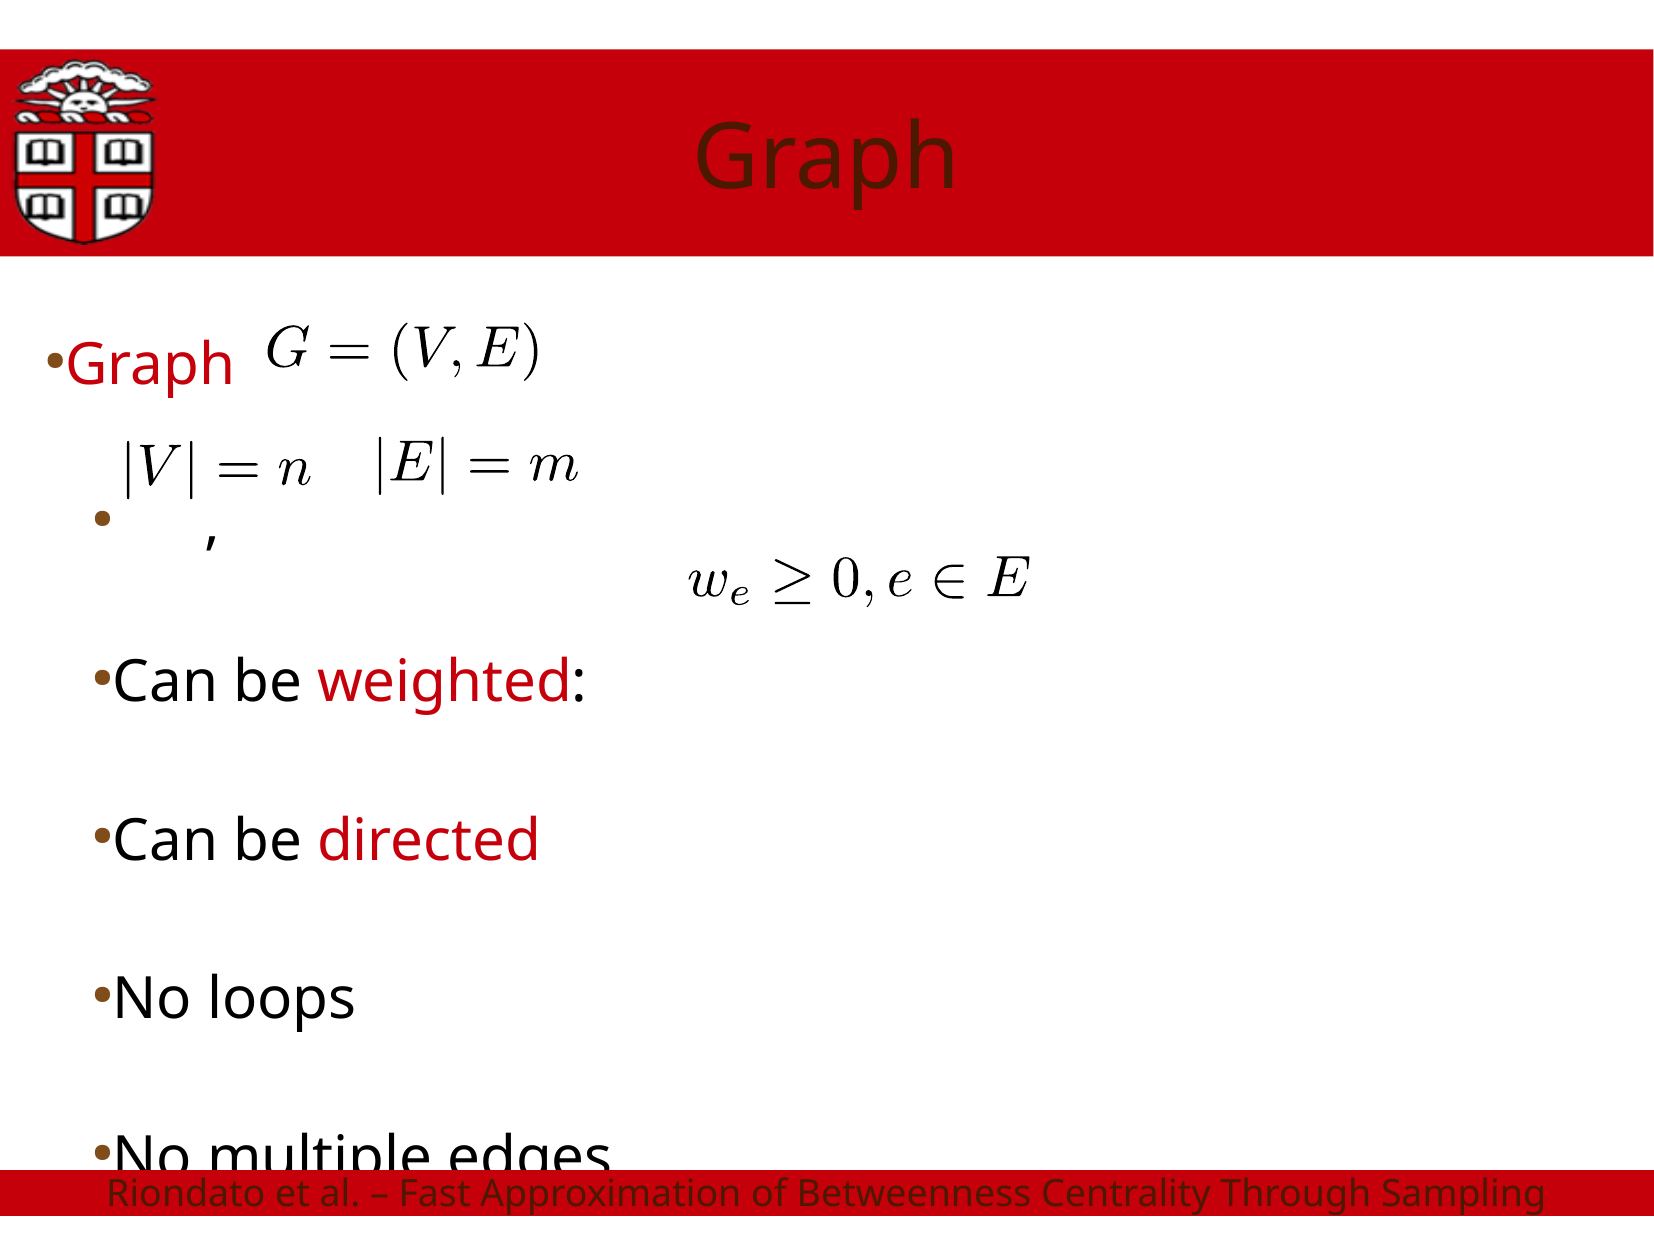

# Graph
Graph
 ,
Can be weighted:
Can be directed
No loops
No multiple edges
Riondato et al. – Fast Approximation of Betweenness Centrality Through Sampling